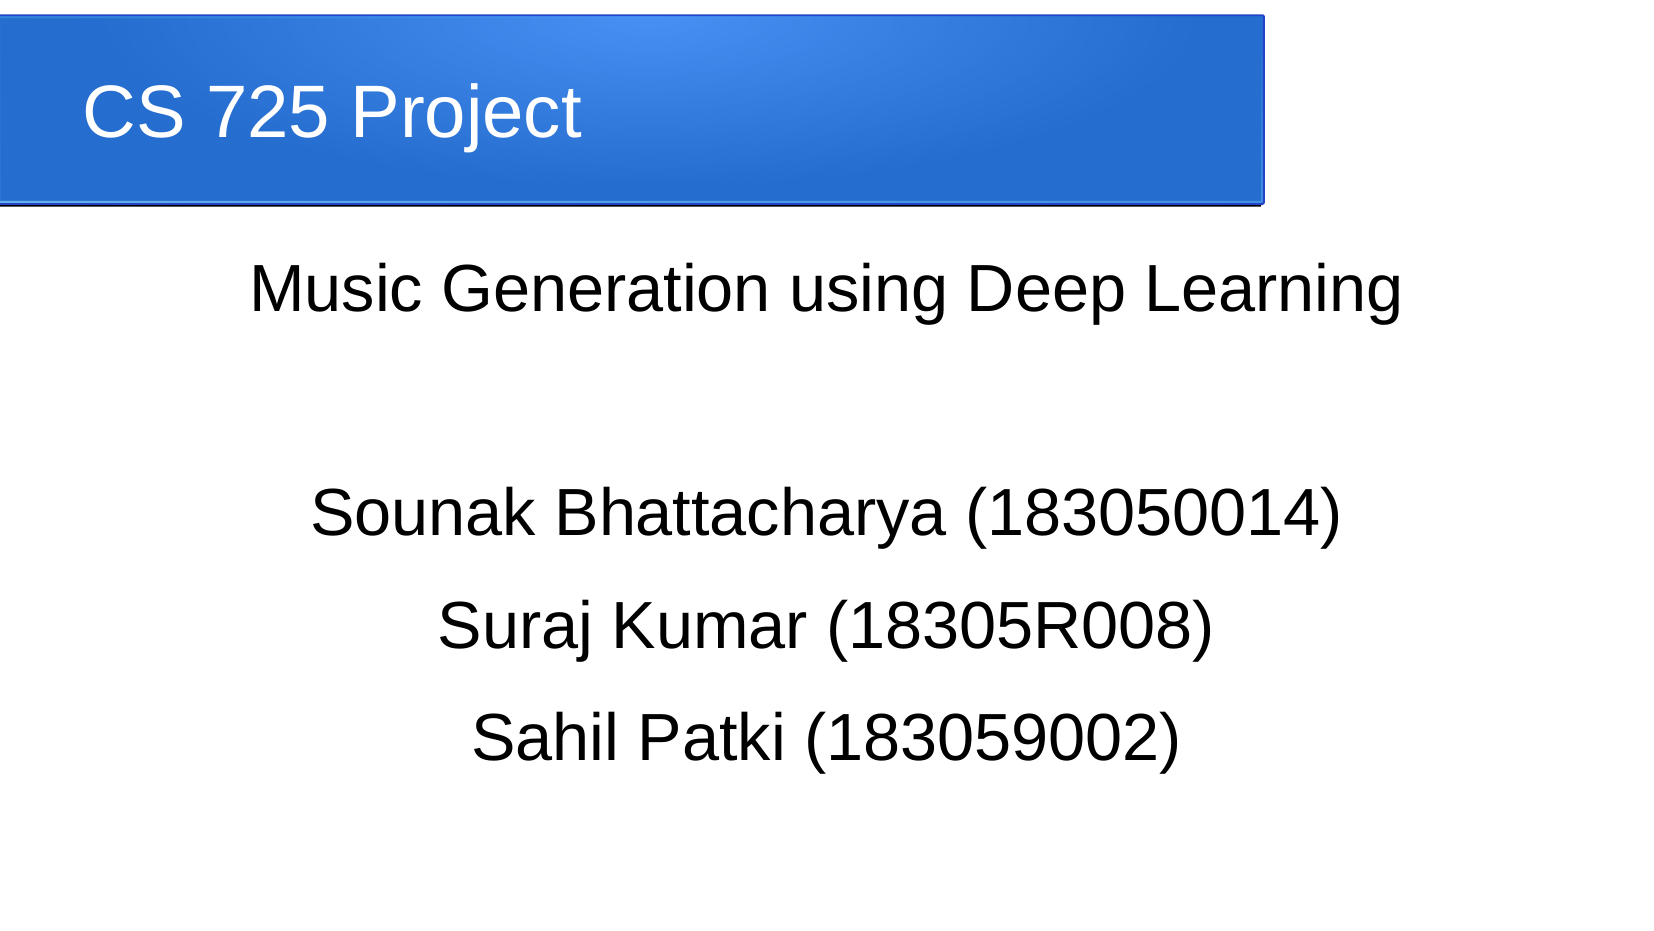

# CS 725 Project
Music Generation using Deep Learning
Sounak Bhattacharya (183050014)
Suraj Kumar (18305R008)
Sahil Patki (183059002)